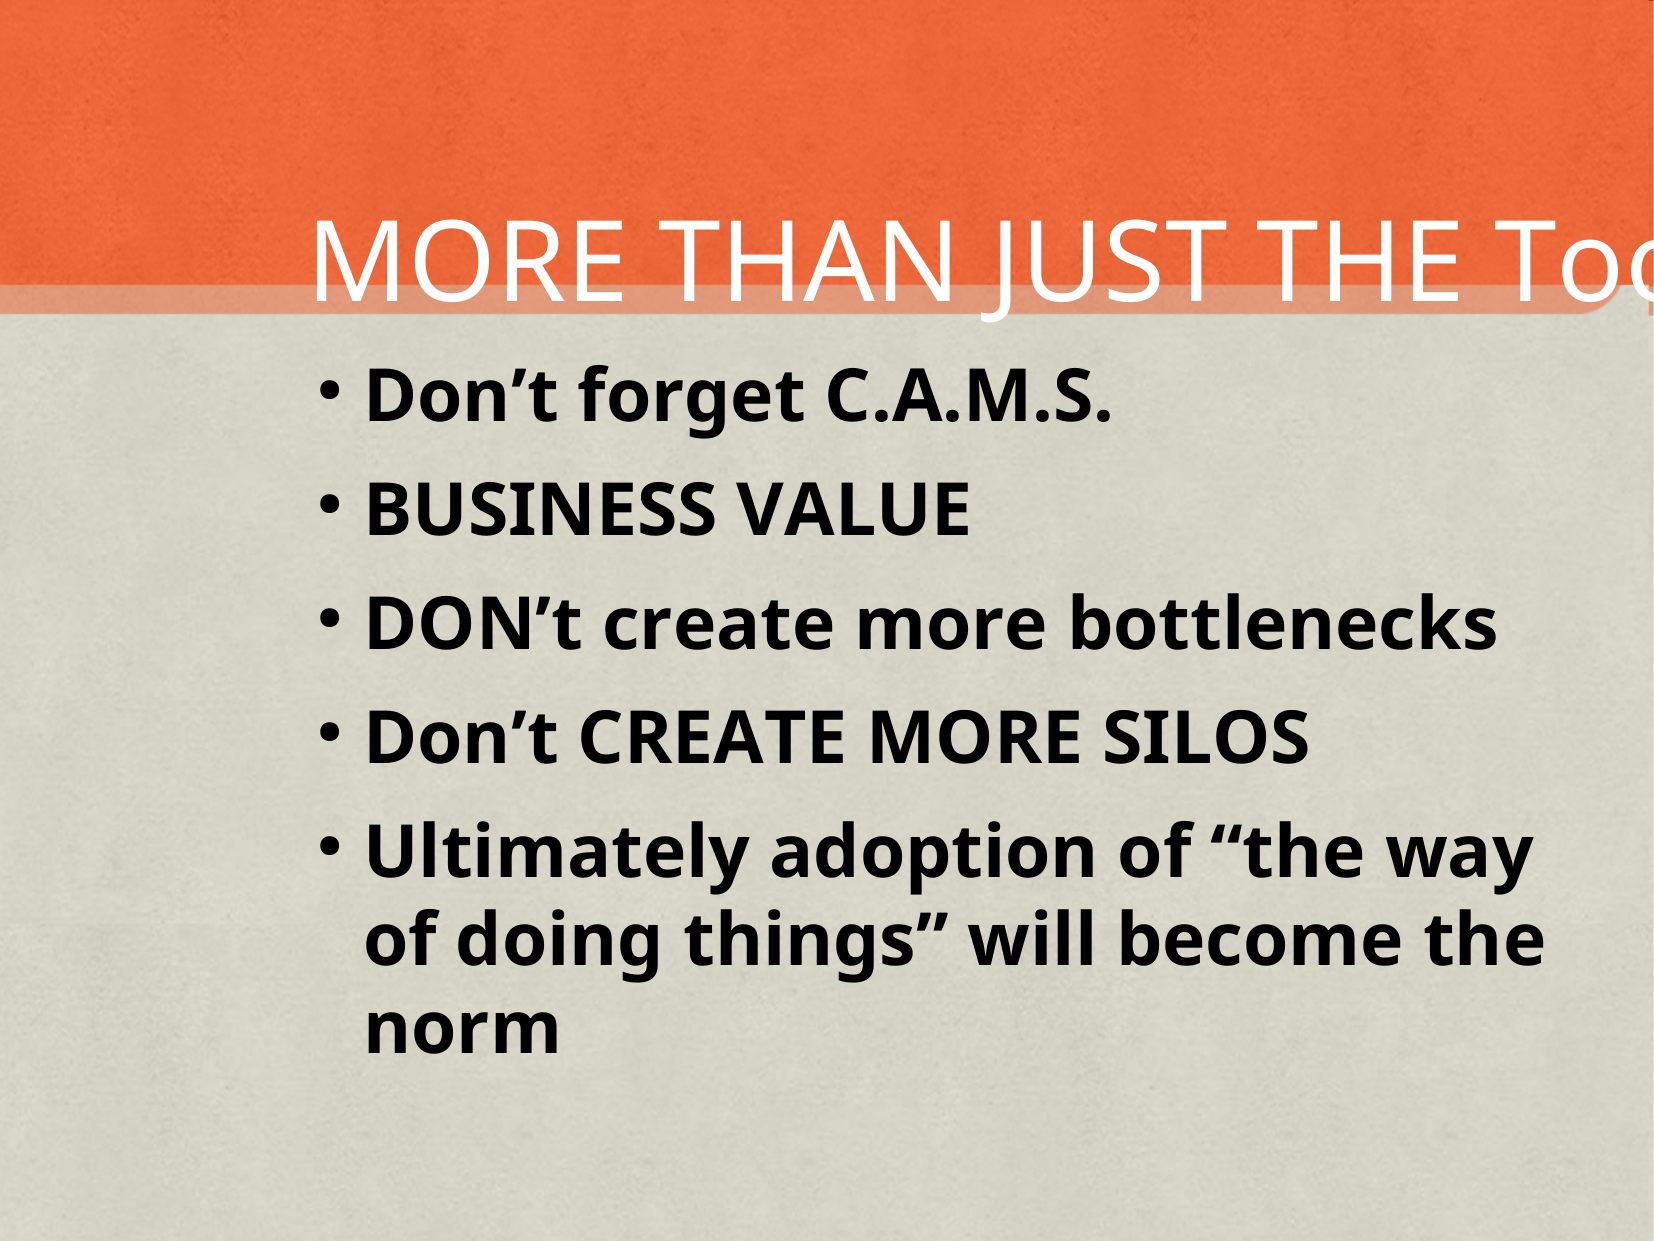

# MORE THAN JUST THE Tools
Don’t forget C.A.M.S.
BUSINESS VALUE
DON’t create more bottlenecks
Don’t CREATE MORE SILOS
Ultimately adoption of “the way of doing things” will become the norm